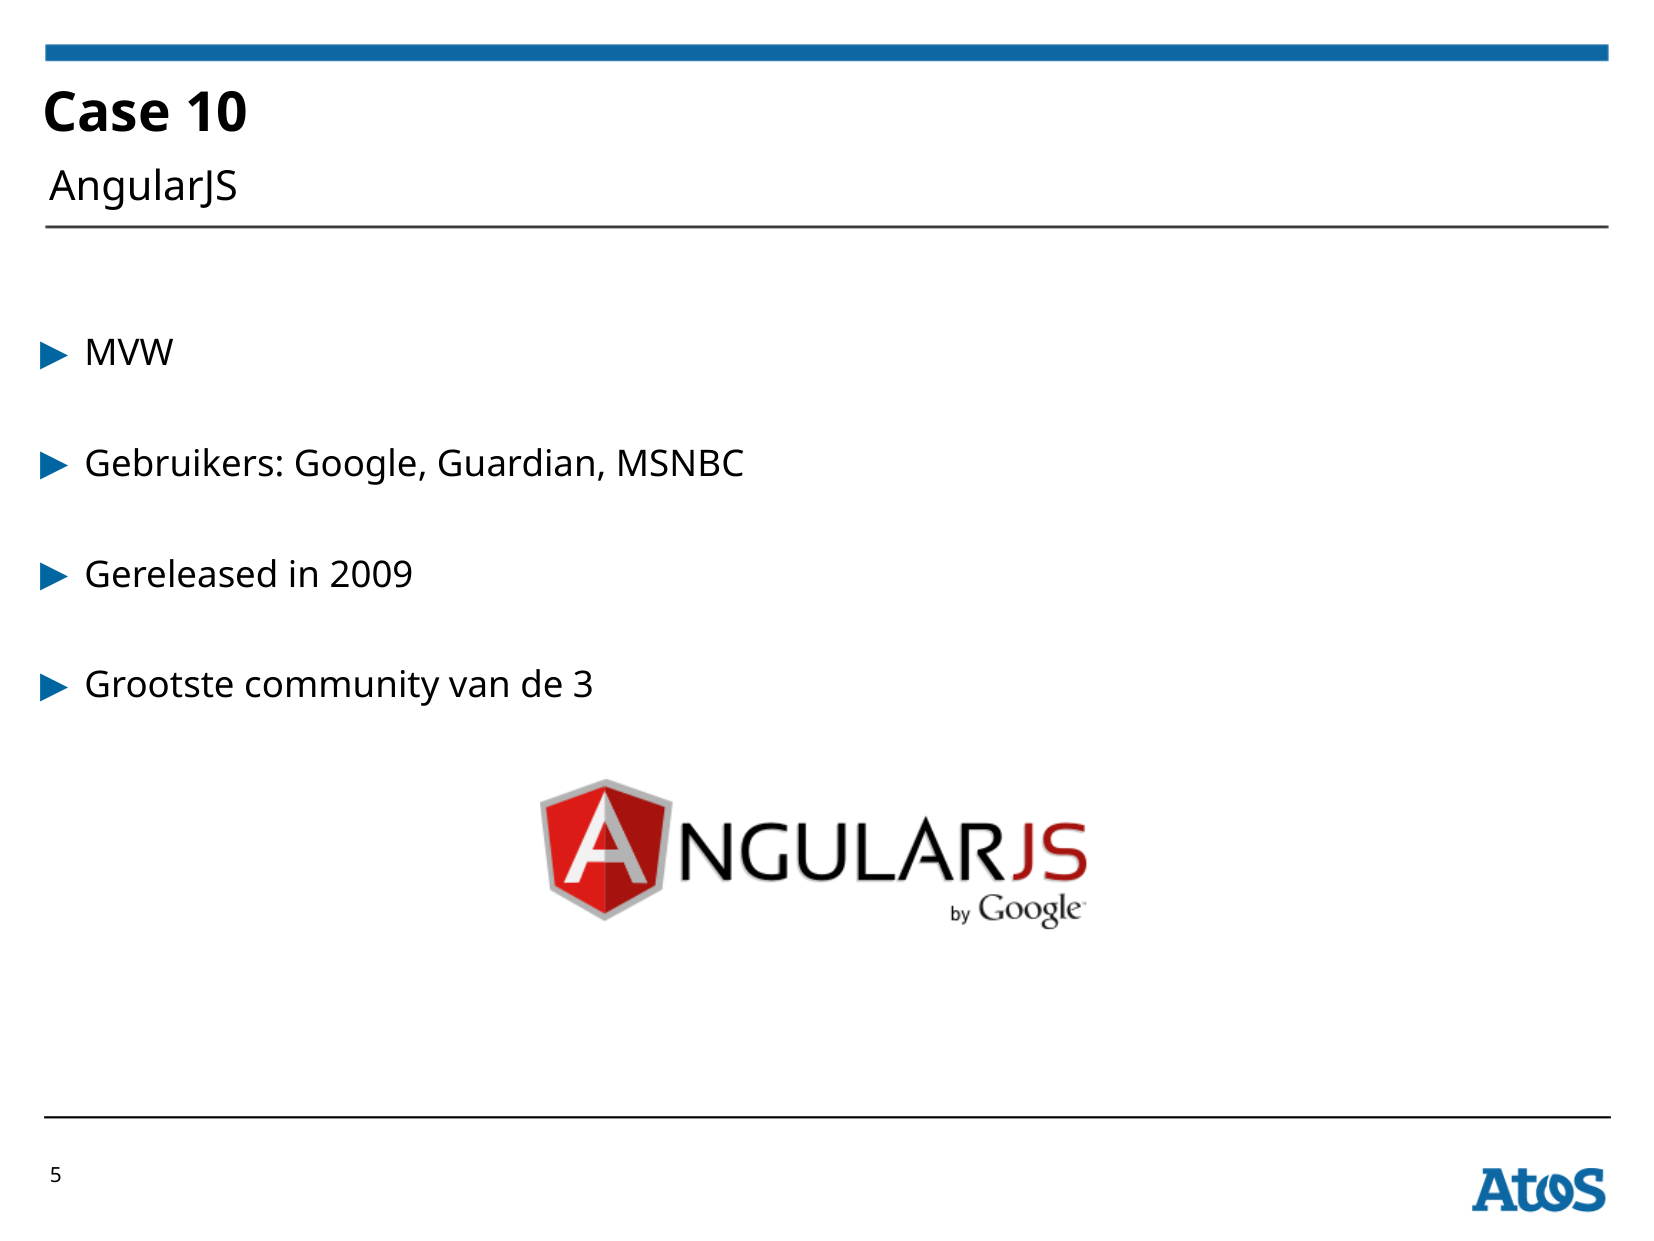

# Case 10
AngularJS
MVW
Gebruikers: Google, Guardian, MSNBC
Gereleased in 2009
Grootste community van de 3